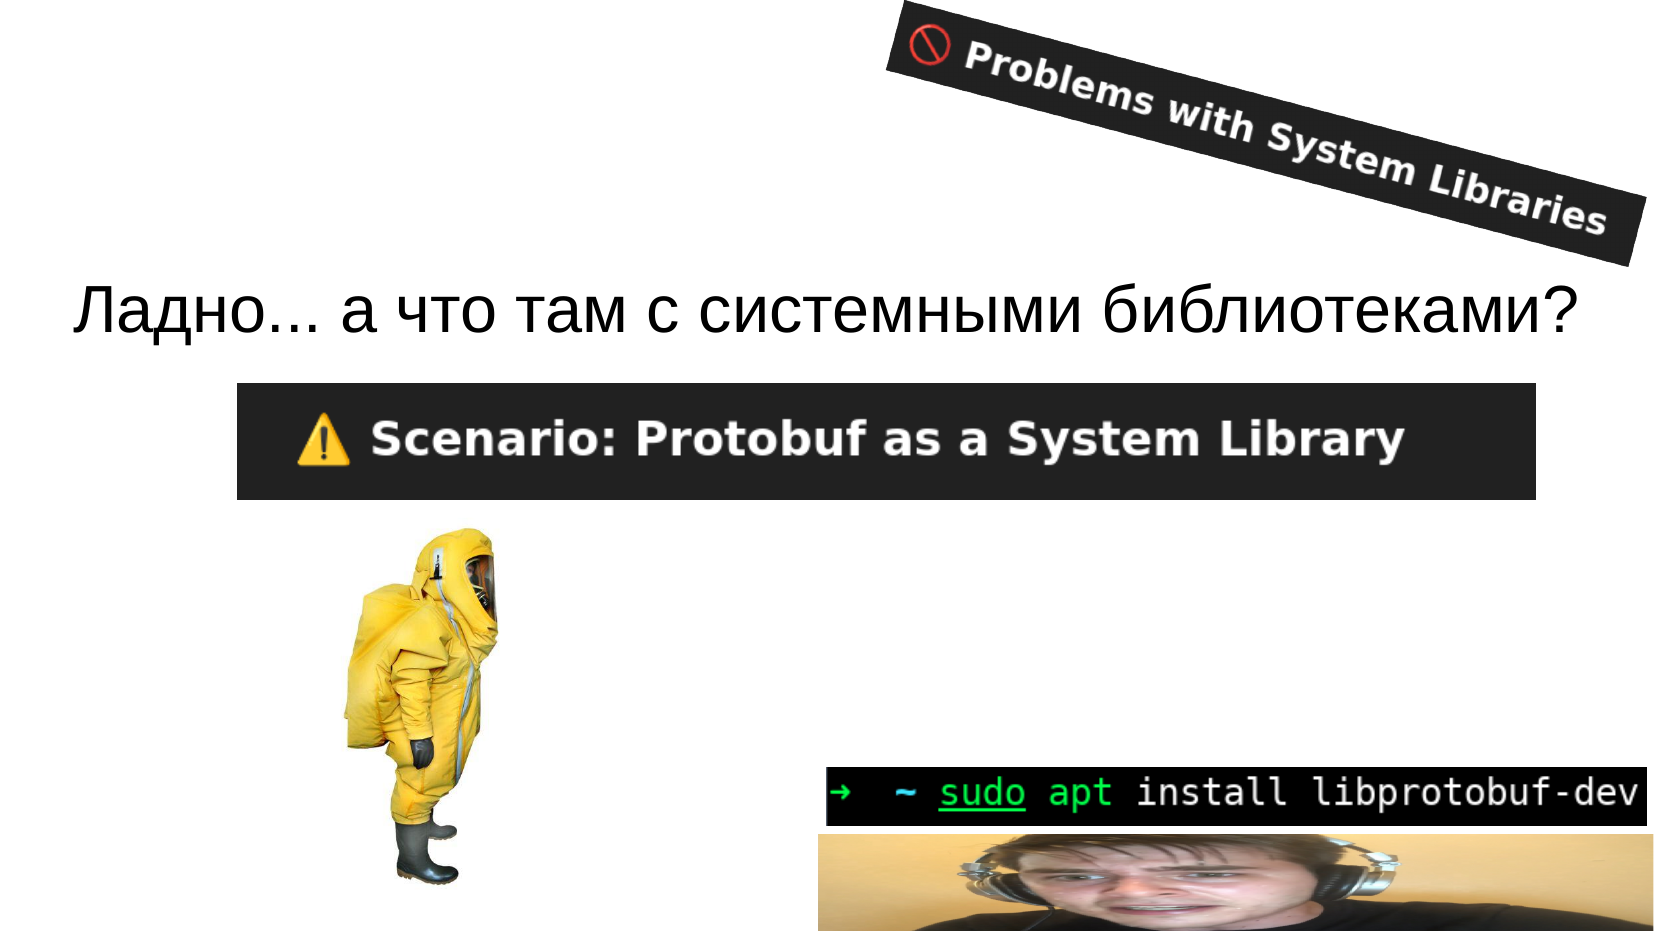

# Ладно... а что там с системными библиотеками?